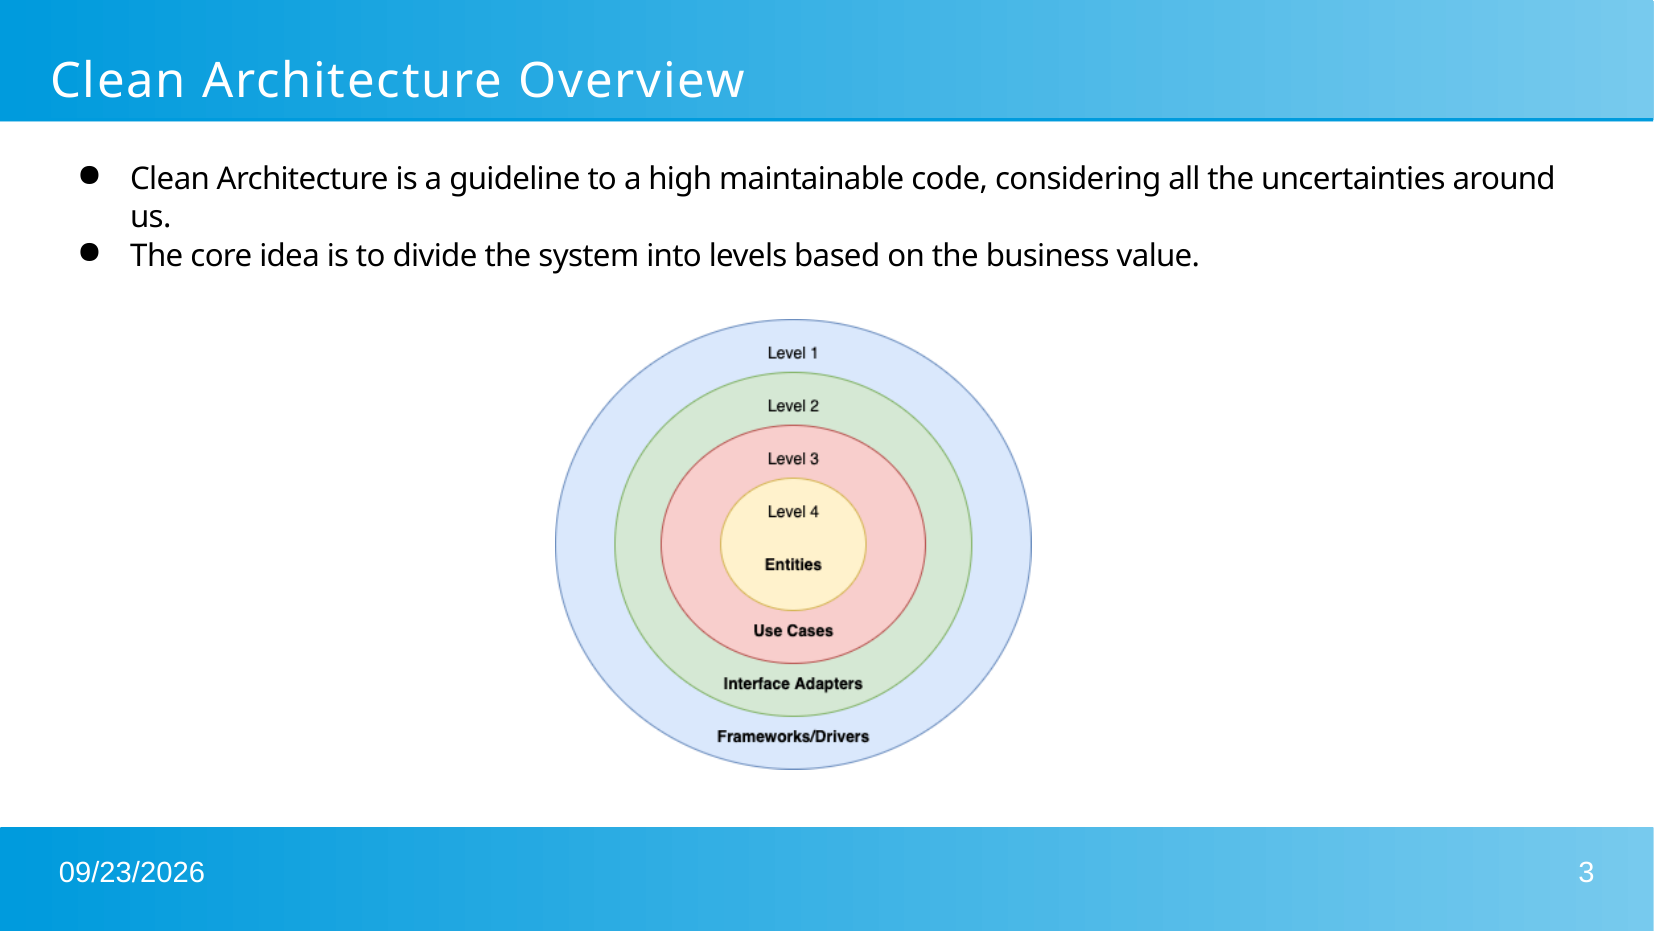

# Clean Architecture Overview
Clean Architecture is a guideline to a high maintainable code, considering all the uncertainties around us.
The core idea is to divide the system into levels based on the business value.
3